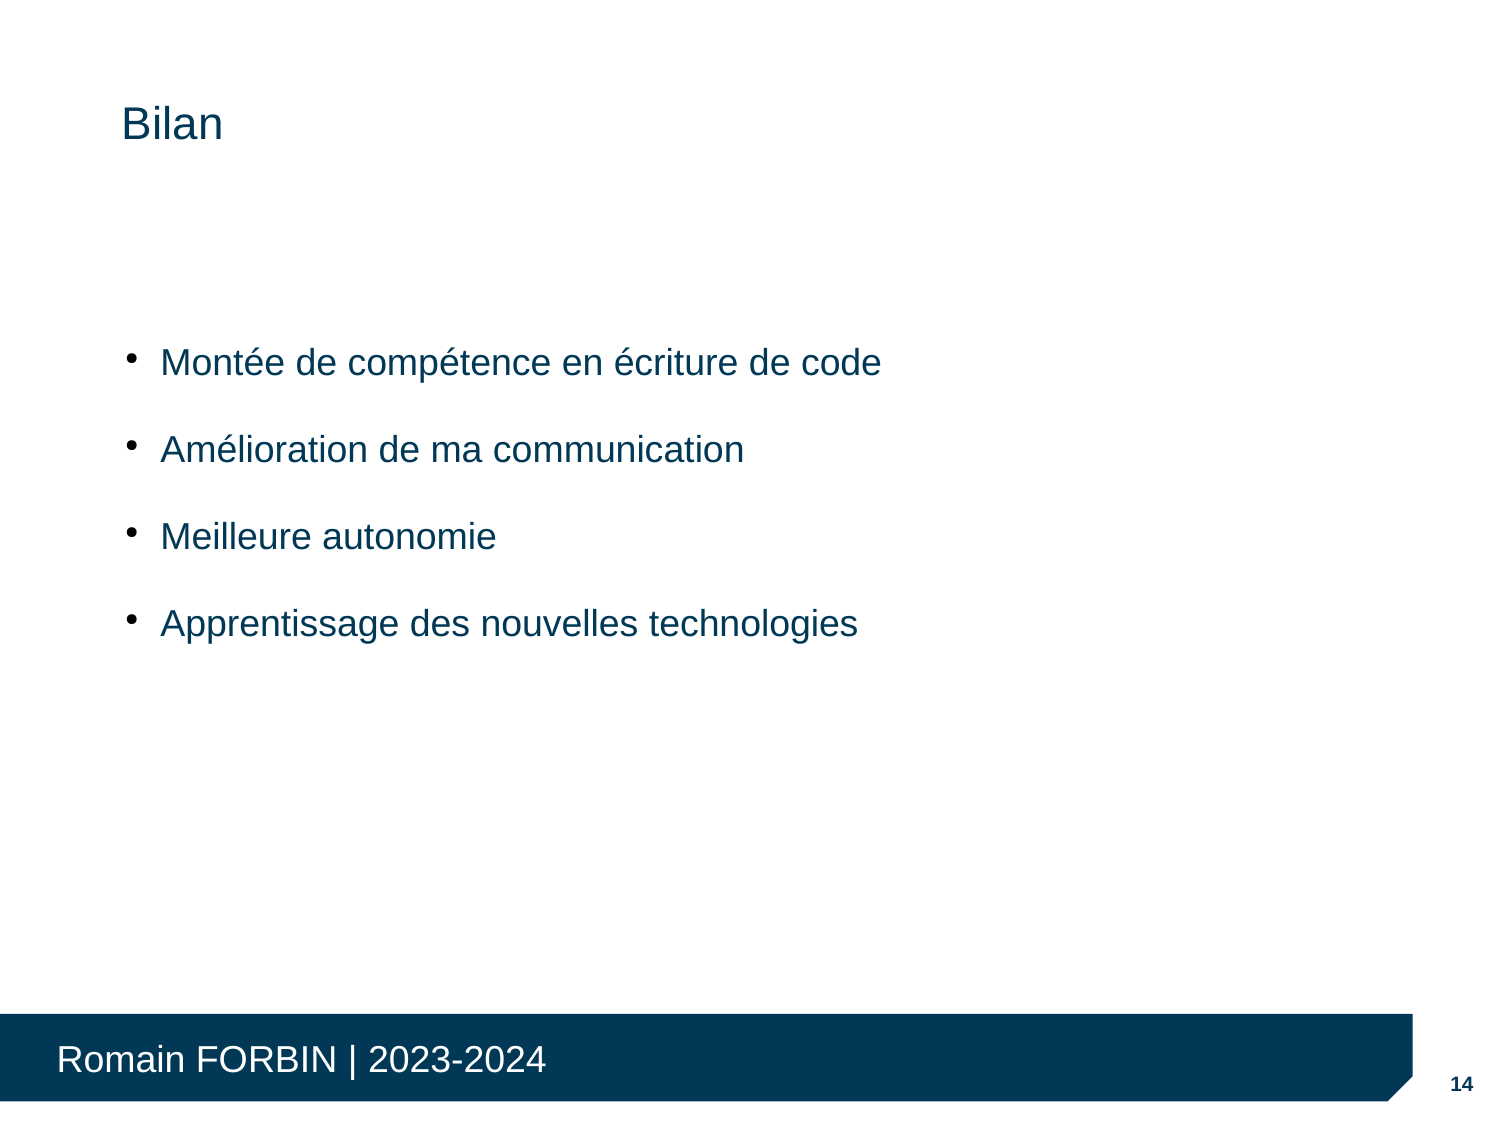

# Bilan
Montée de compétence en écriture de code
Amélioration de ma communication
Meilleure autonomie
Apprentissage des nouvelles technologies